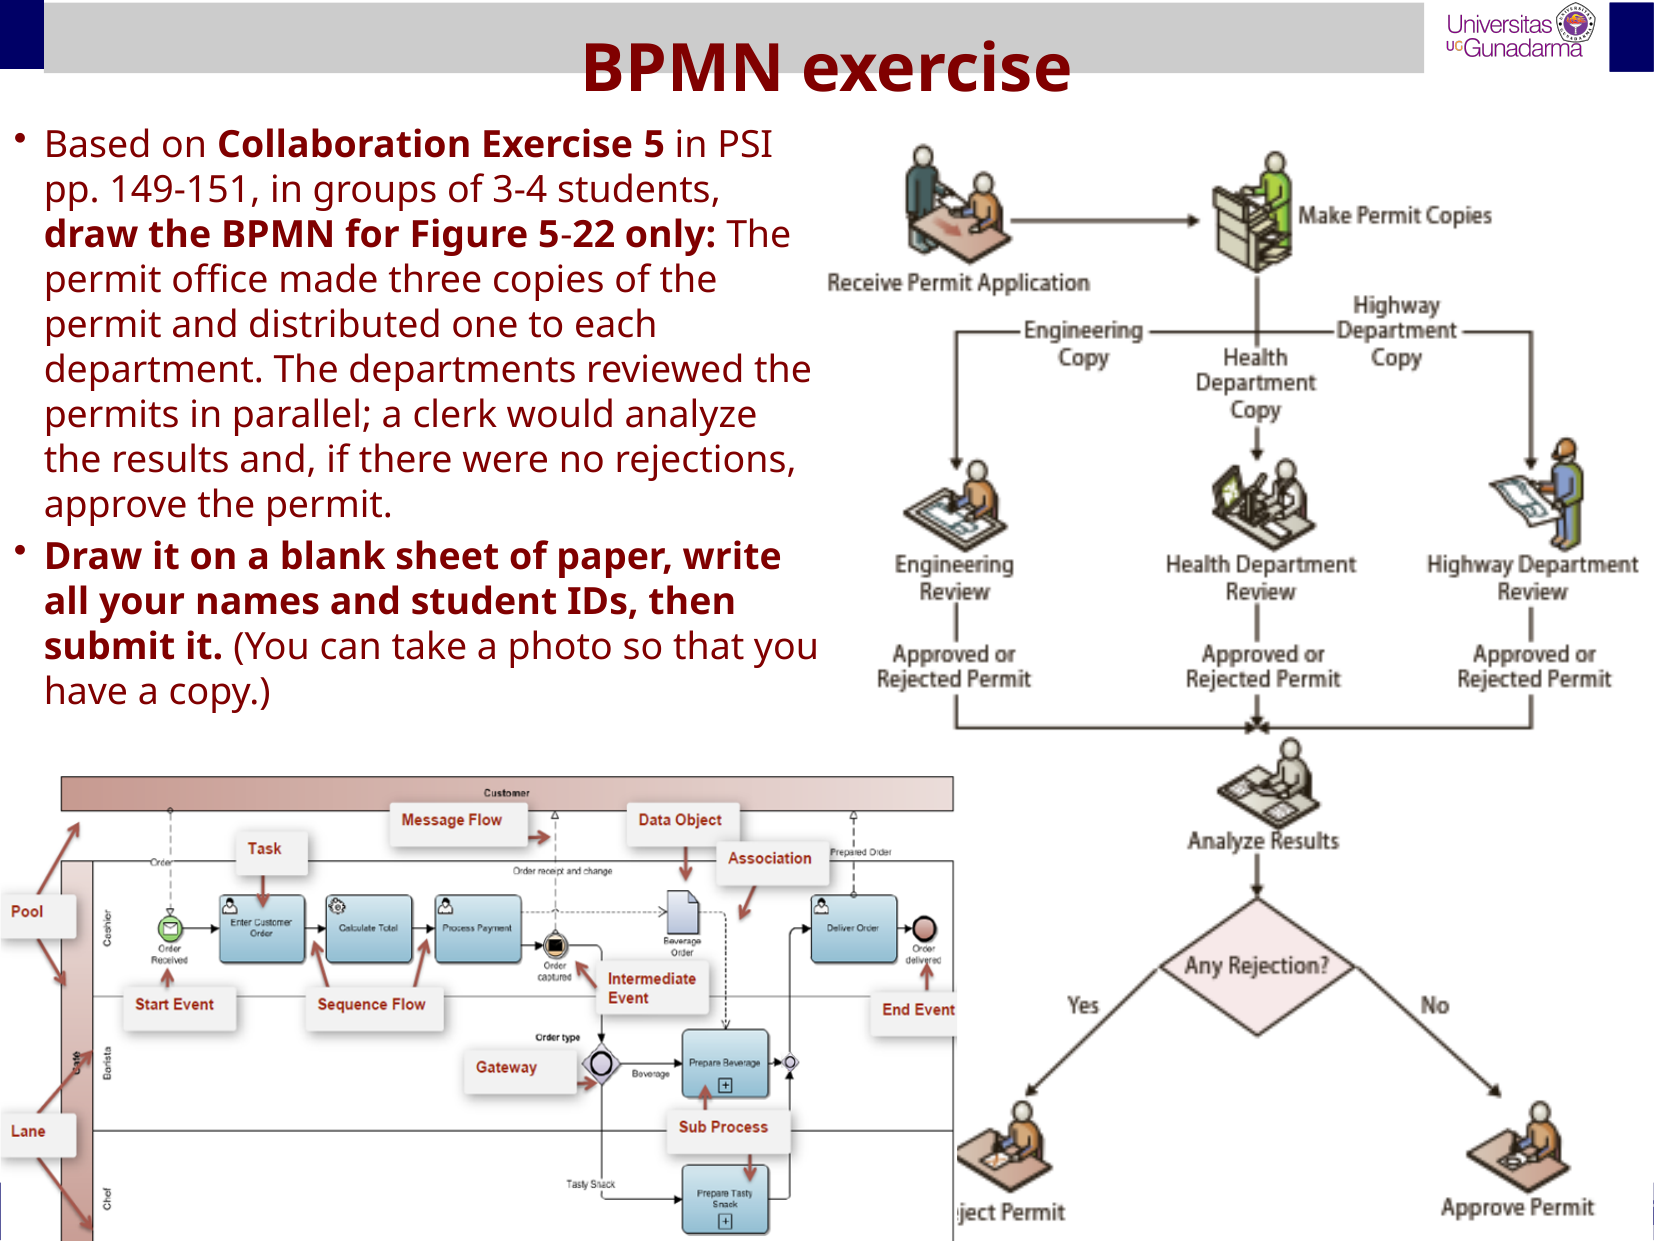

# BPMN exercise
Based on Collaboration Exercise 5 in PSI pp. 149-151, in groups of 3-4 students, draw the BPMN for Figure 5‑22 only: The permit office made three copies of the permit and distributed one to each department. The departments reviewed the permits in parallel; a clerk would analyze the results and, if there were no rejections, approve the permit.
Draw it on a blank sheet of paper, write all your names and student IDs, then submit it. (You can take a photo so that you have a copy.)